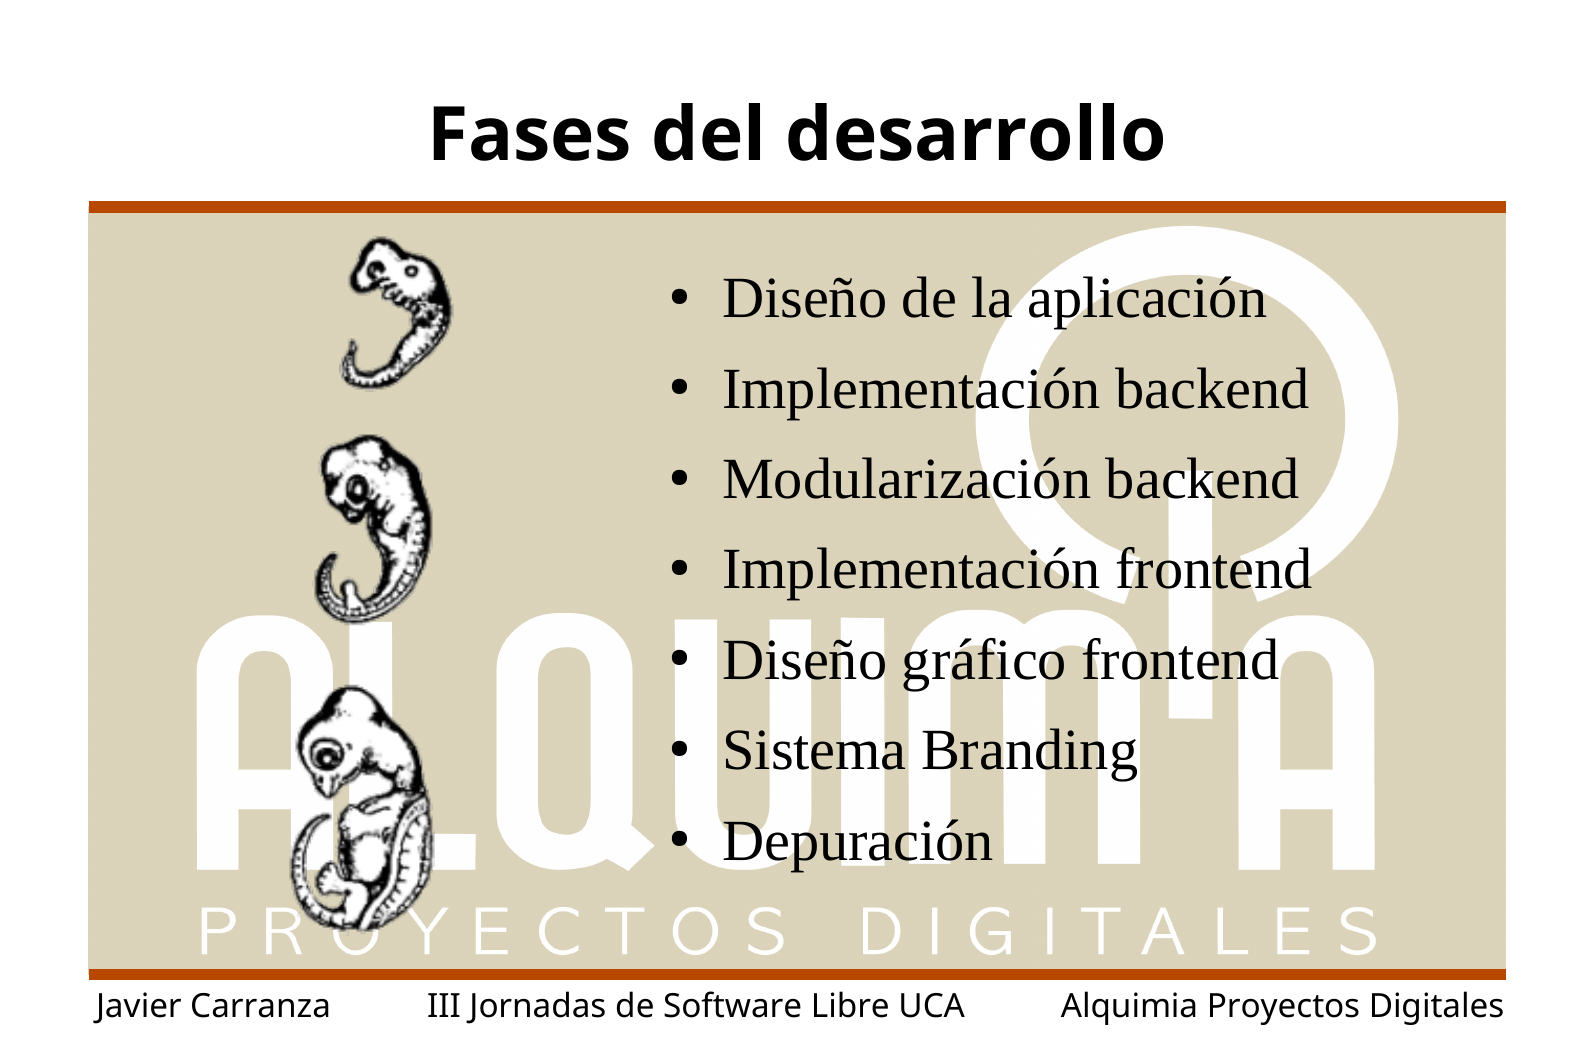

# Fases del desarrollo
Diseño de la aplicación
Implementación backend
Modularización backend
Implementación frontend
Diseño gráfico frontend
Sistema Branding
Depuración
 Javier Carranza III Jornadas de Software Libre UCA Alquimia Proyectos Digitales